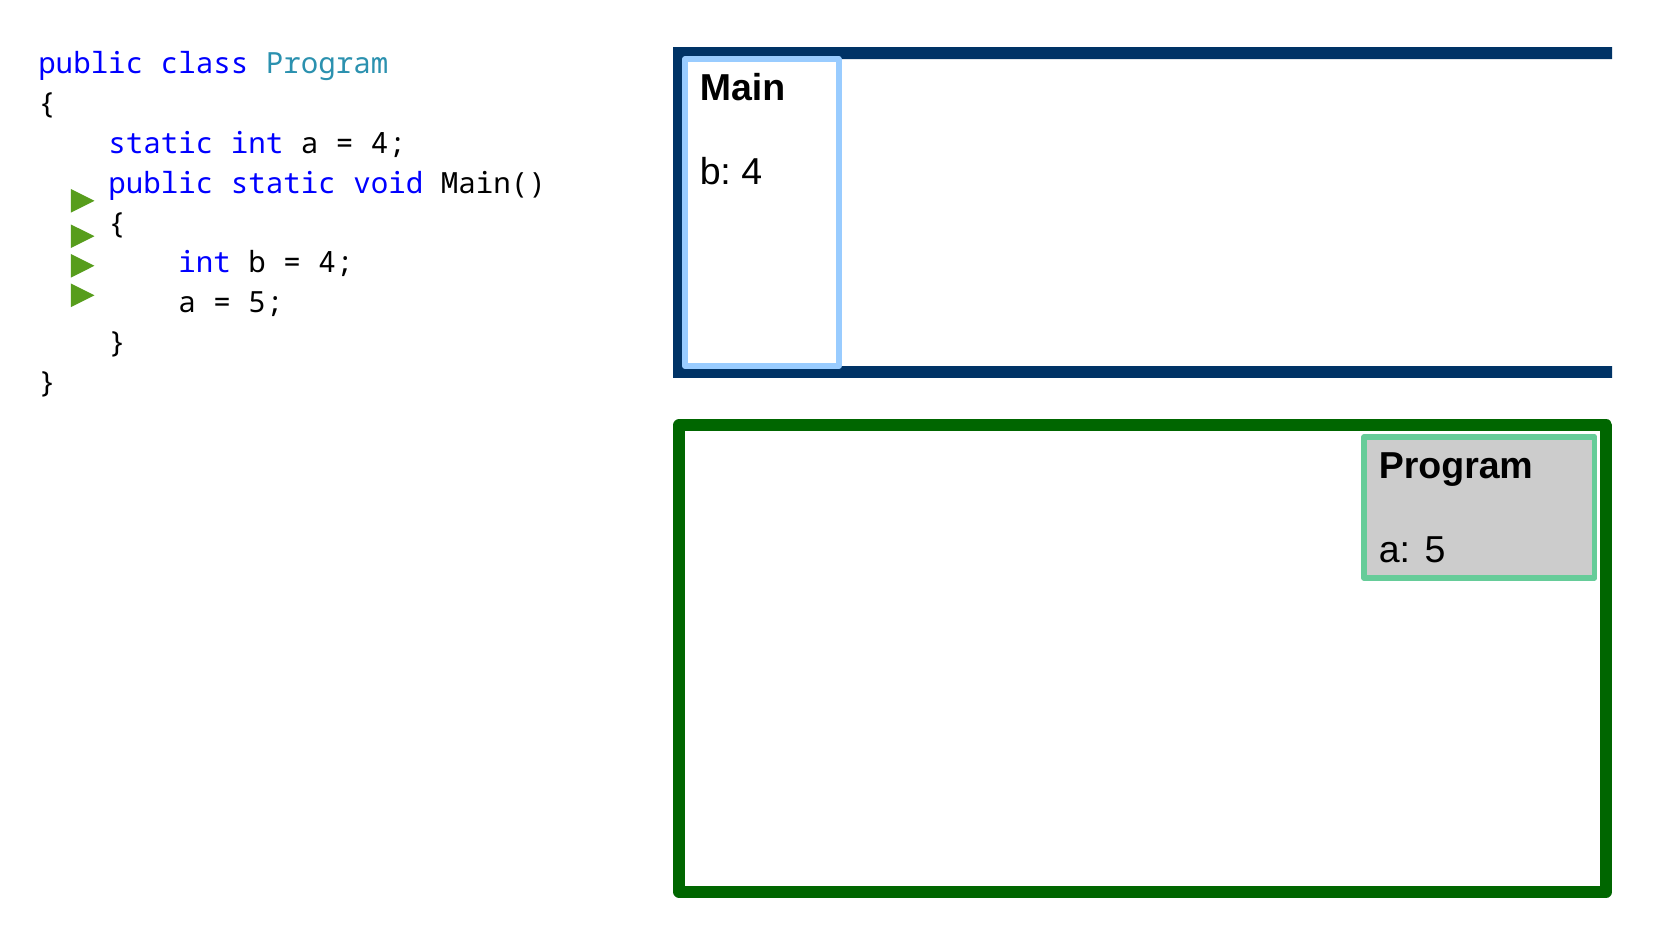

public class Program
{
 static int a = 4;
 public static void Main()
 {
 int b = 4;
 a = 5;
 }
}
Main
b: 0
4
Program
a: 4
5